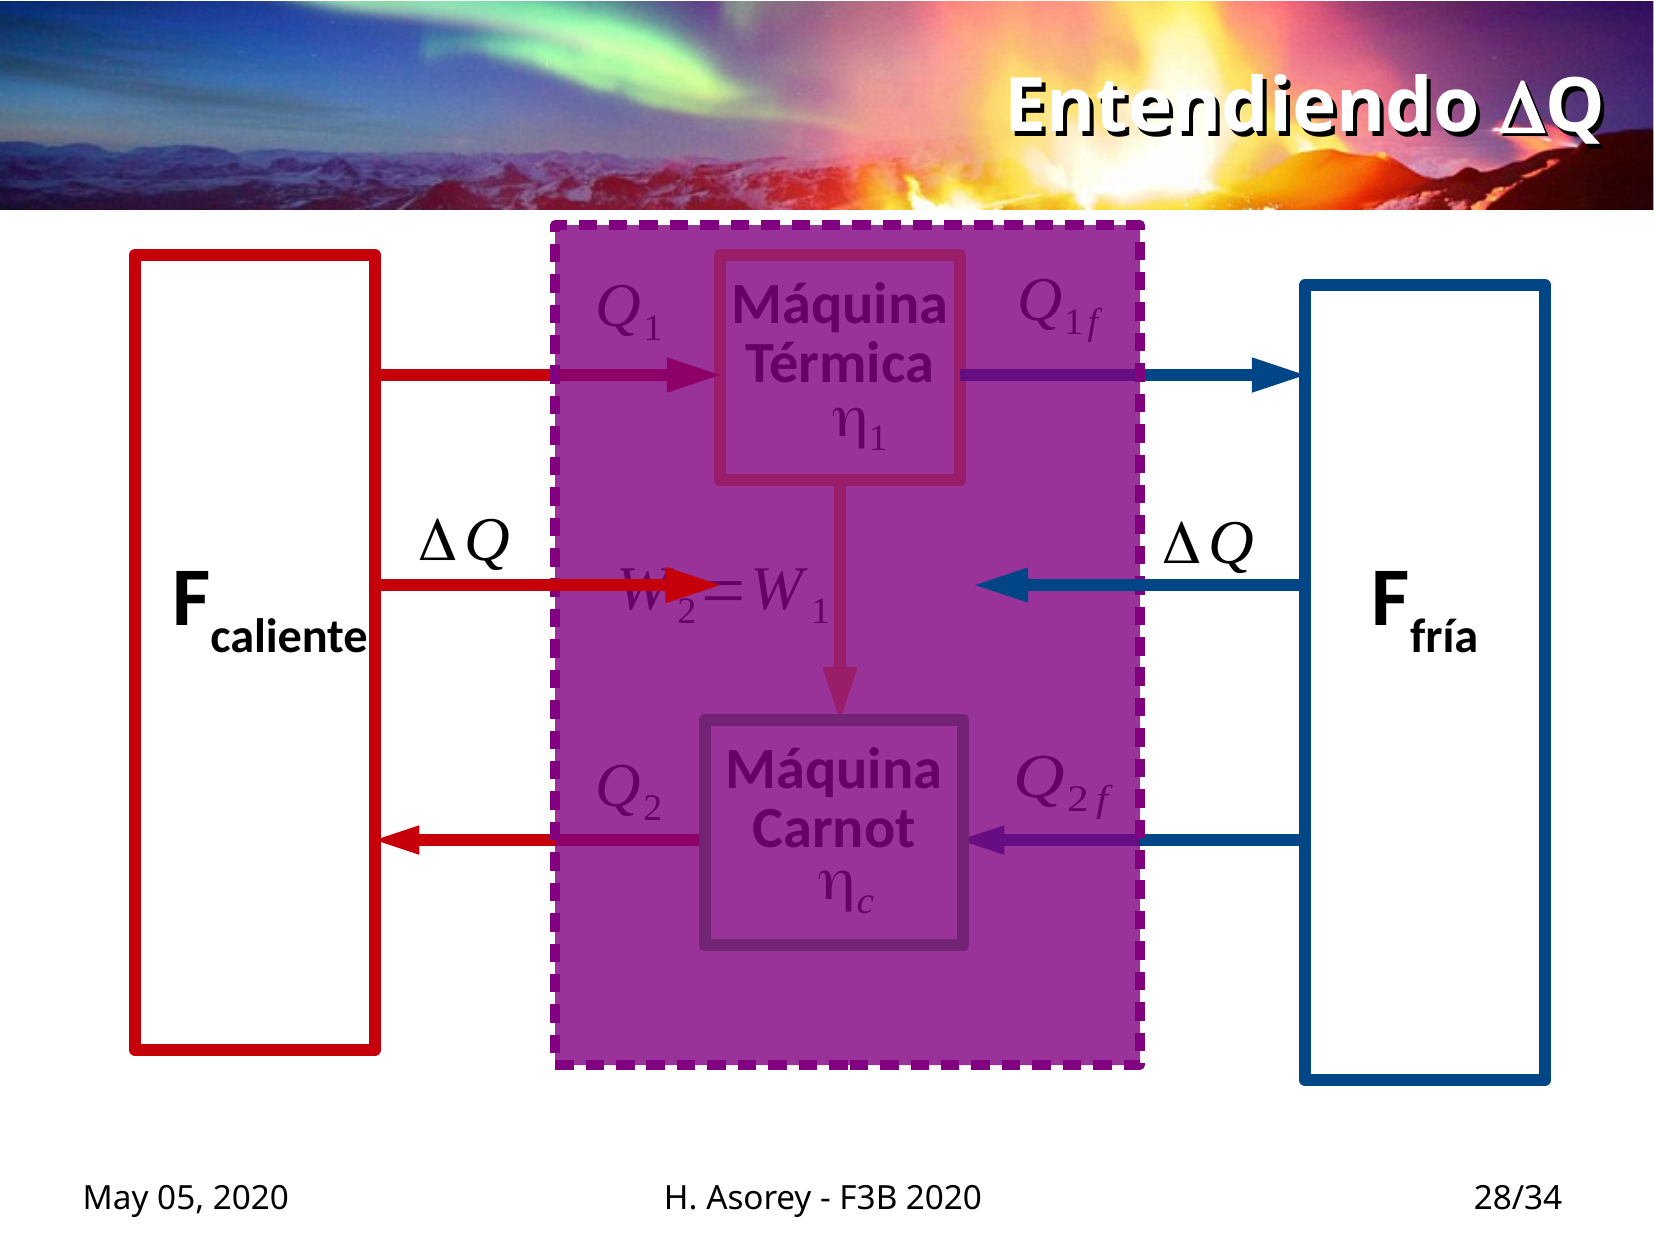

# Entendiendo DQ
Máquina
Térmica
Fcaliente
Ffría
Máquina
Carnot
May 05, 2020
H. Asorey - F3B 2020
28